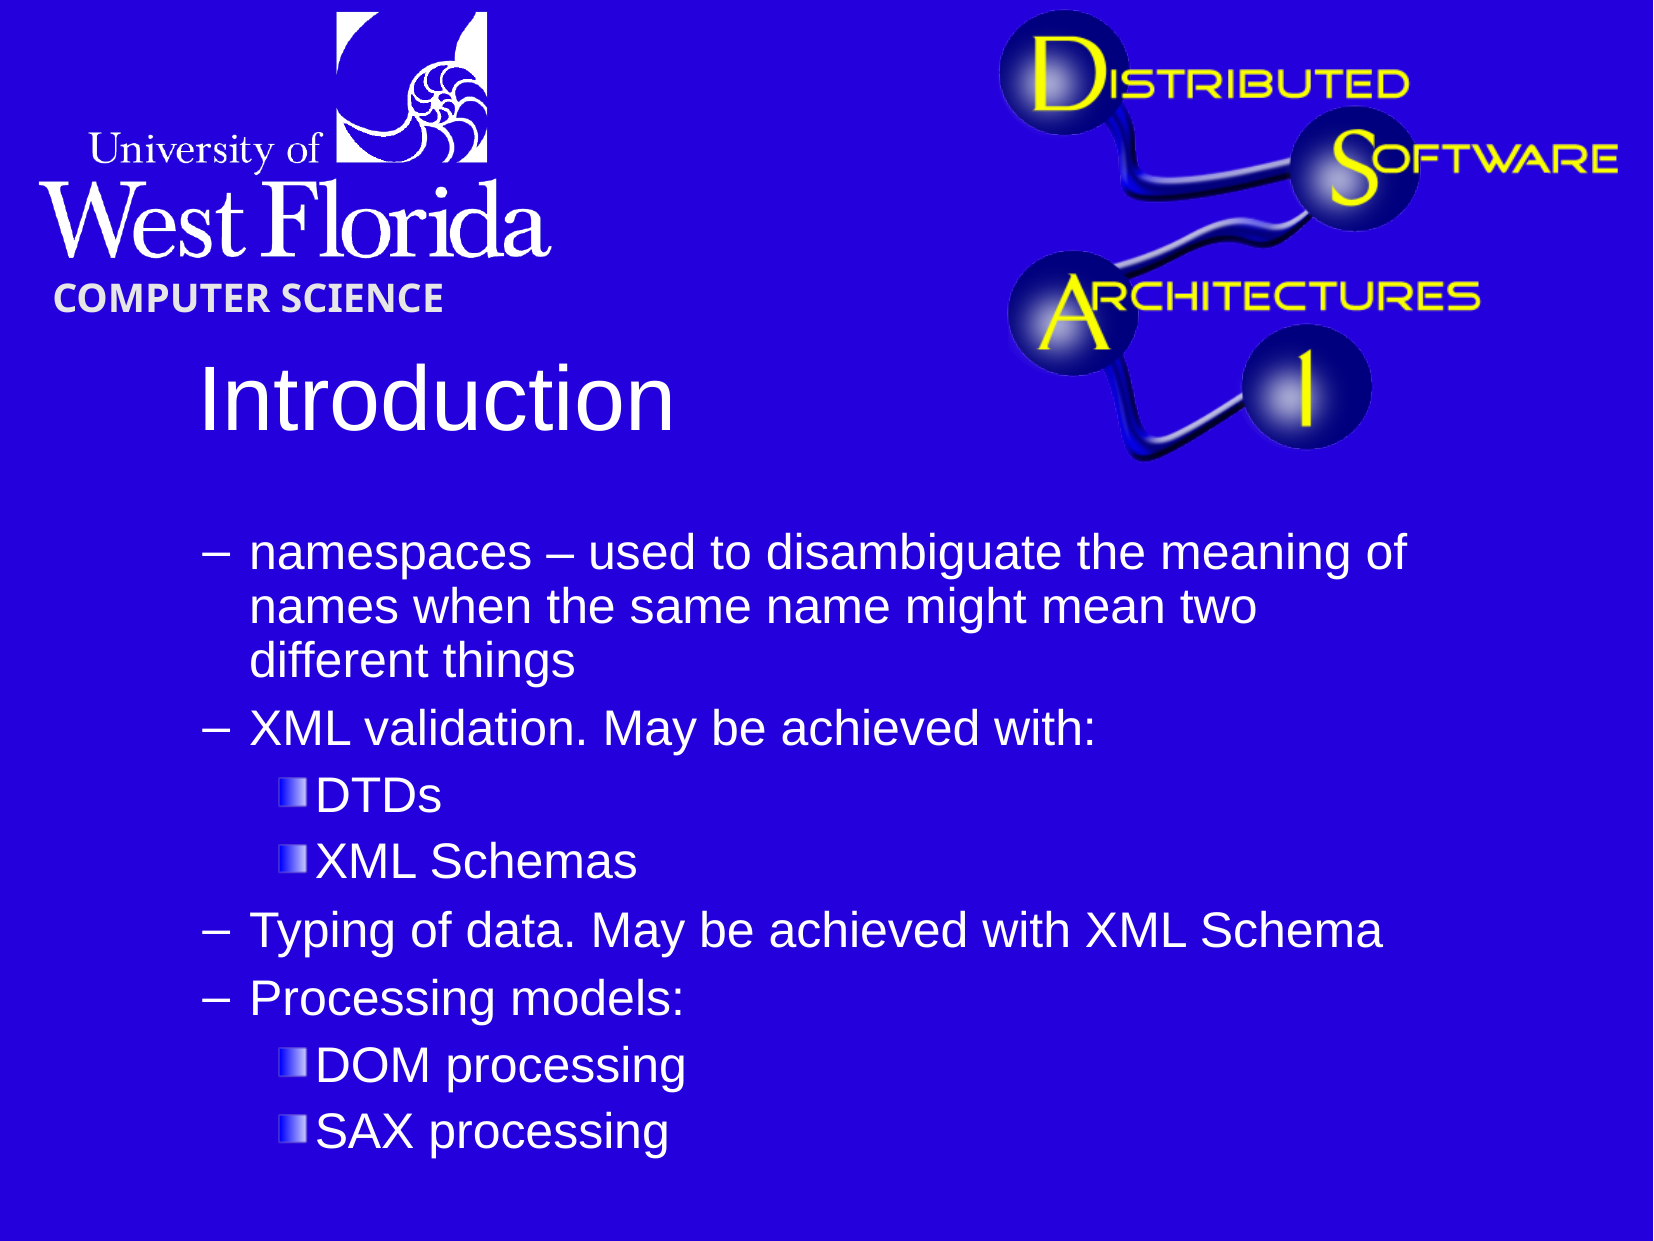

COMPUTER SCIENCE
Introduction
# namespaces – used to disambiguate the meaning of names when the same name might mean two different things
XML validation. May be achieved with:
DTDs
XML Schemas
Typing of data. May be achieved with XML Schema
Processing models:
DOM processing
SAX processing